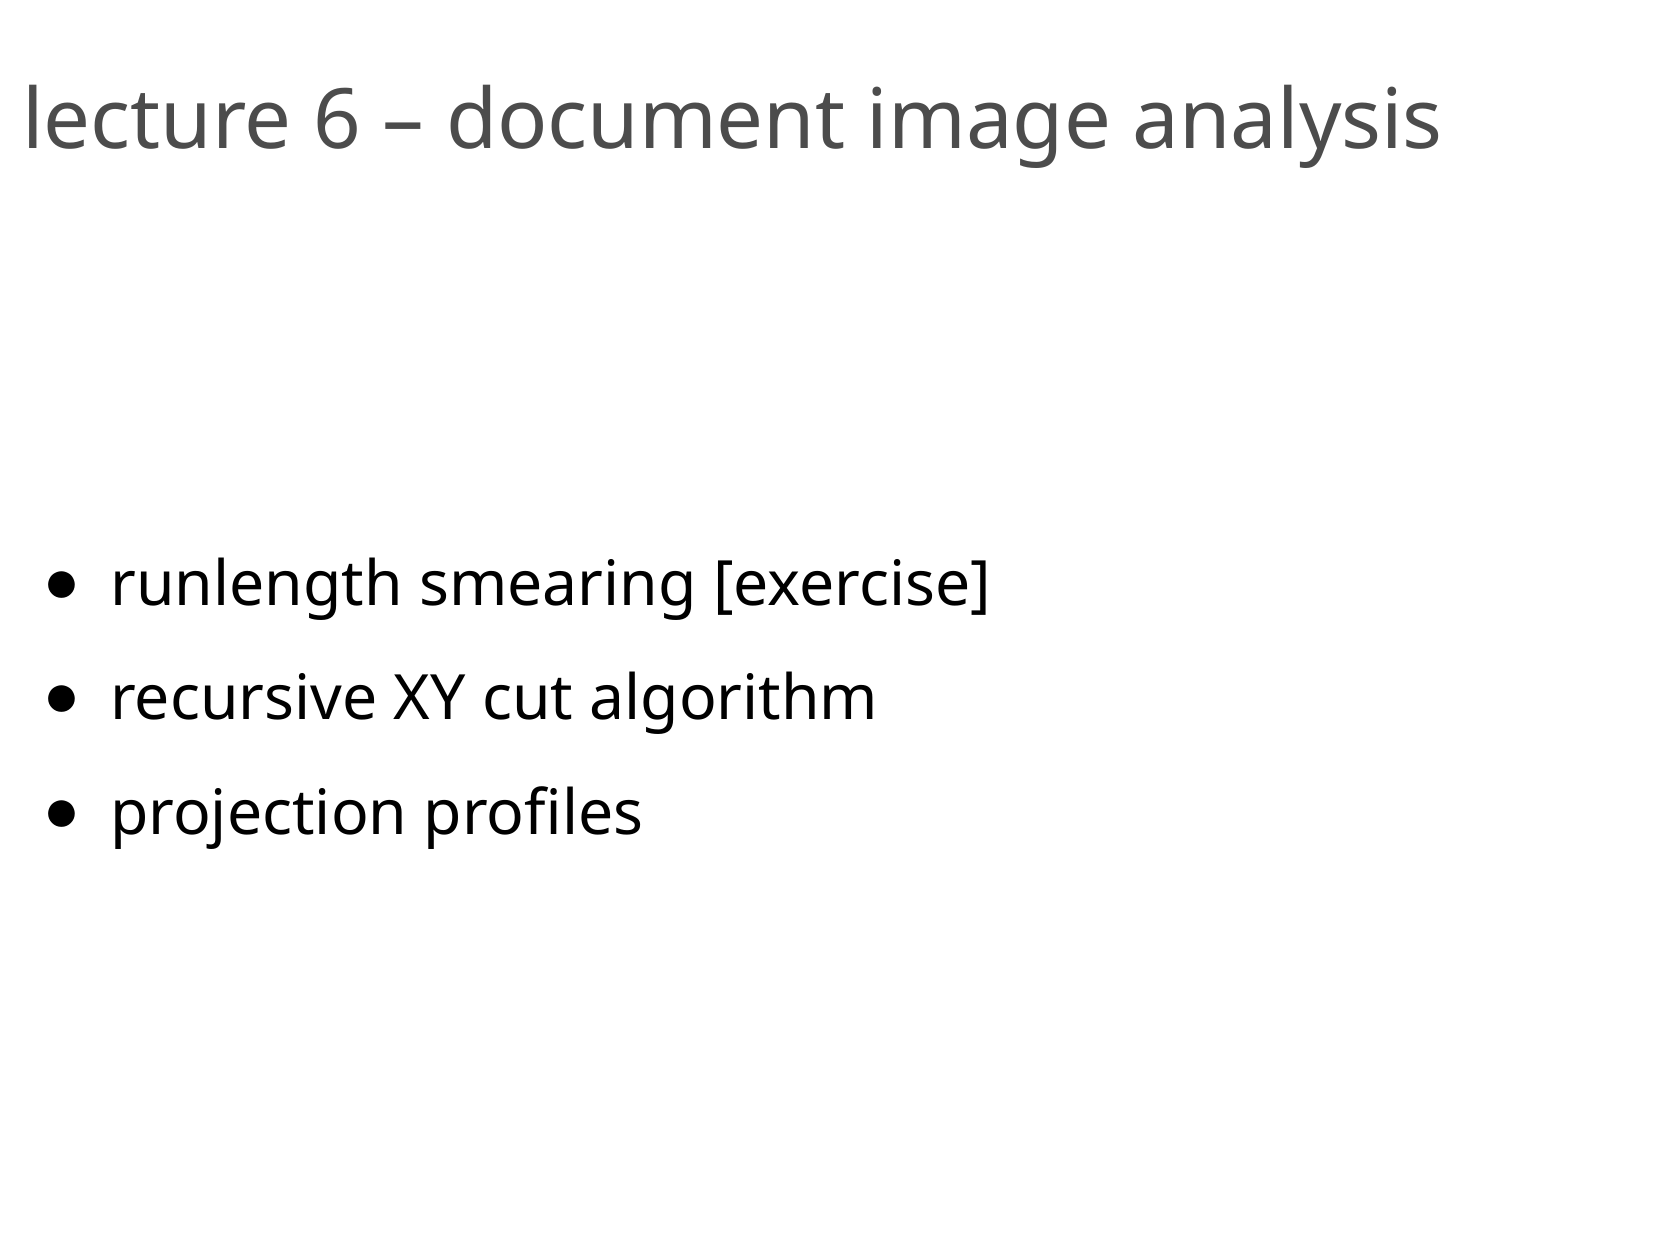

# lecture 6 – document image analysis
runlength smearing [exercise]
recursive XY cut algorithm
projection profiles